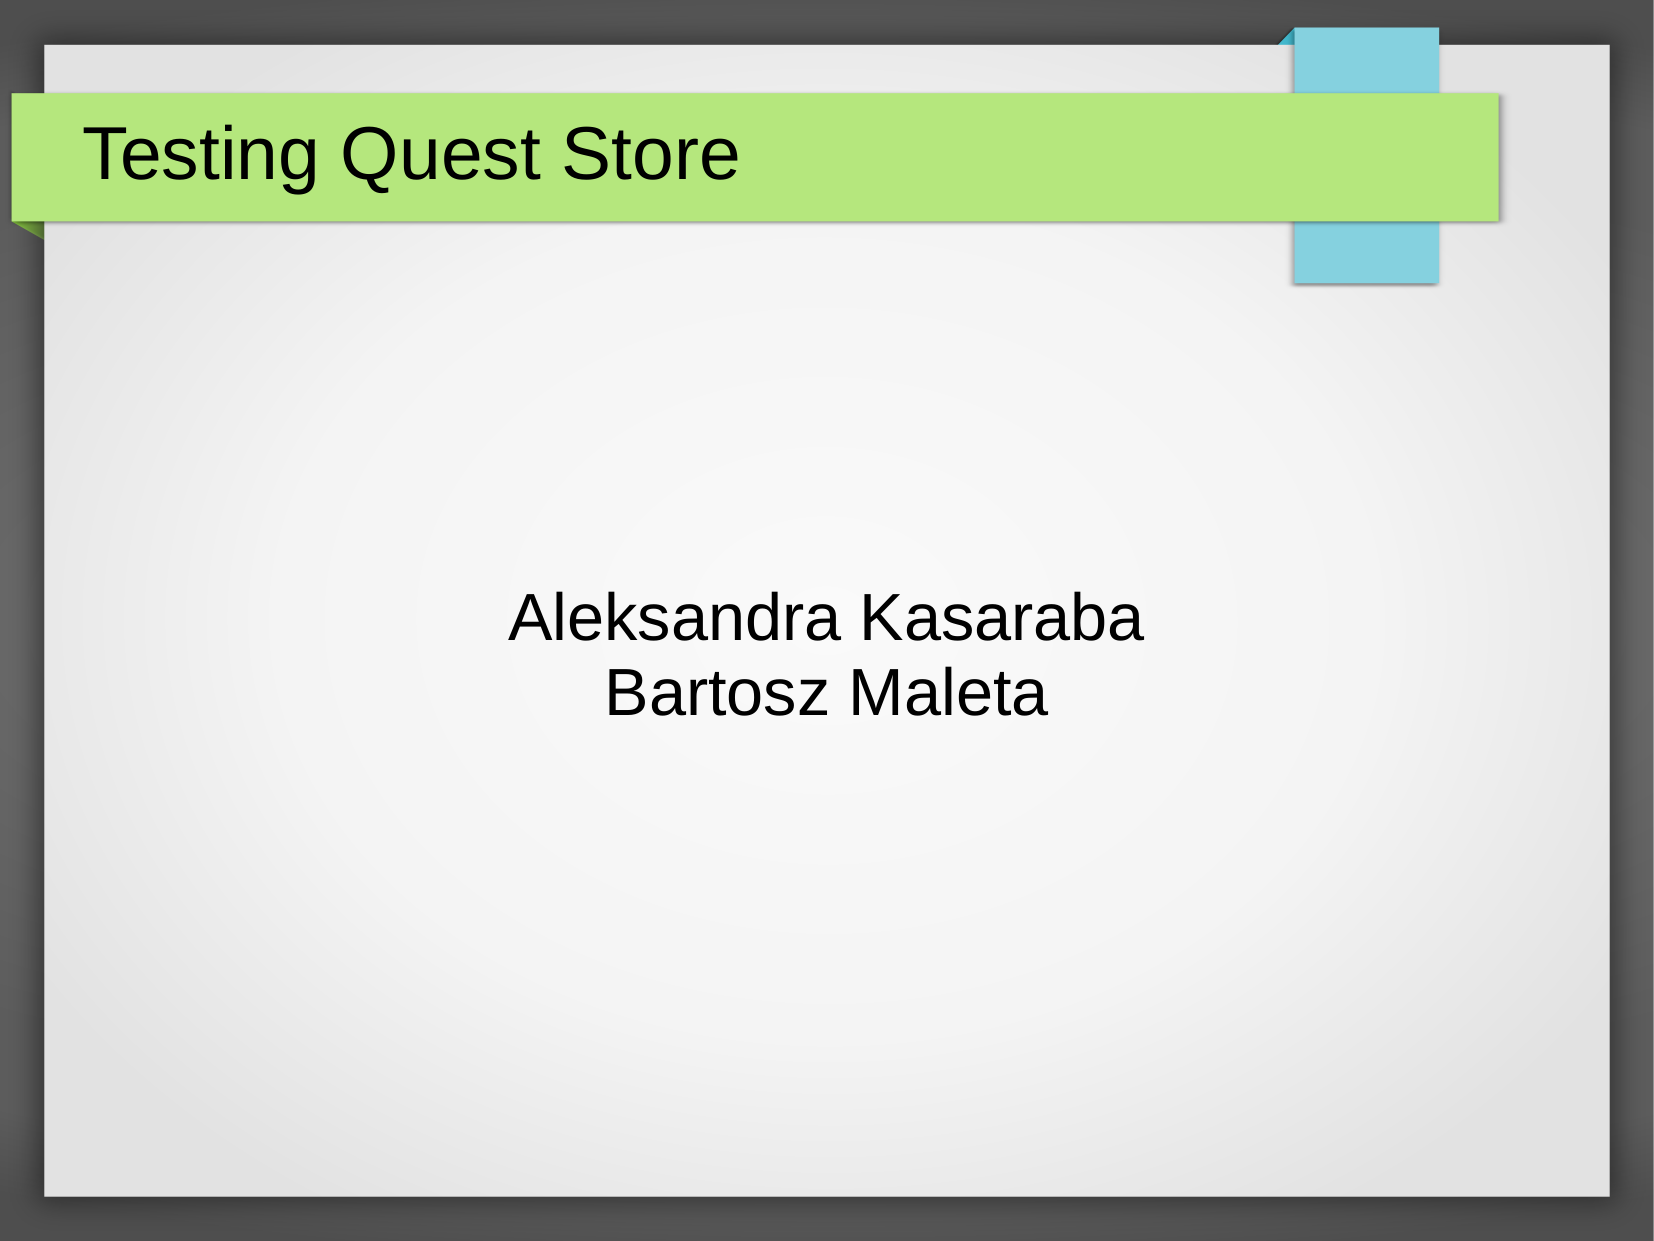

# Testing Quest Store
Aleksandra Kasaraba
Bartosz Maleta